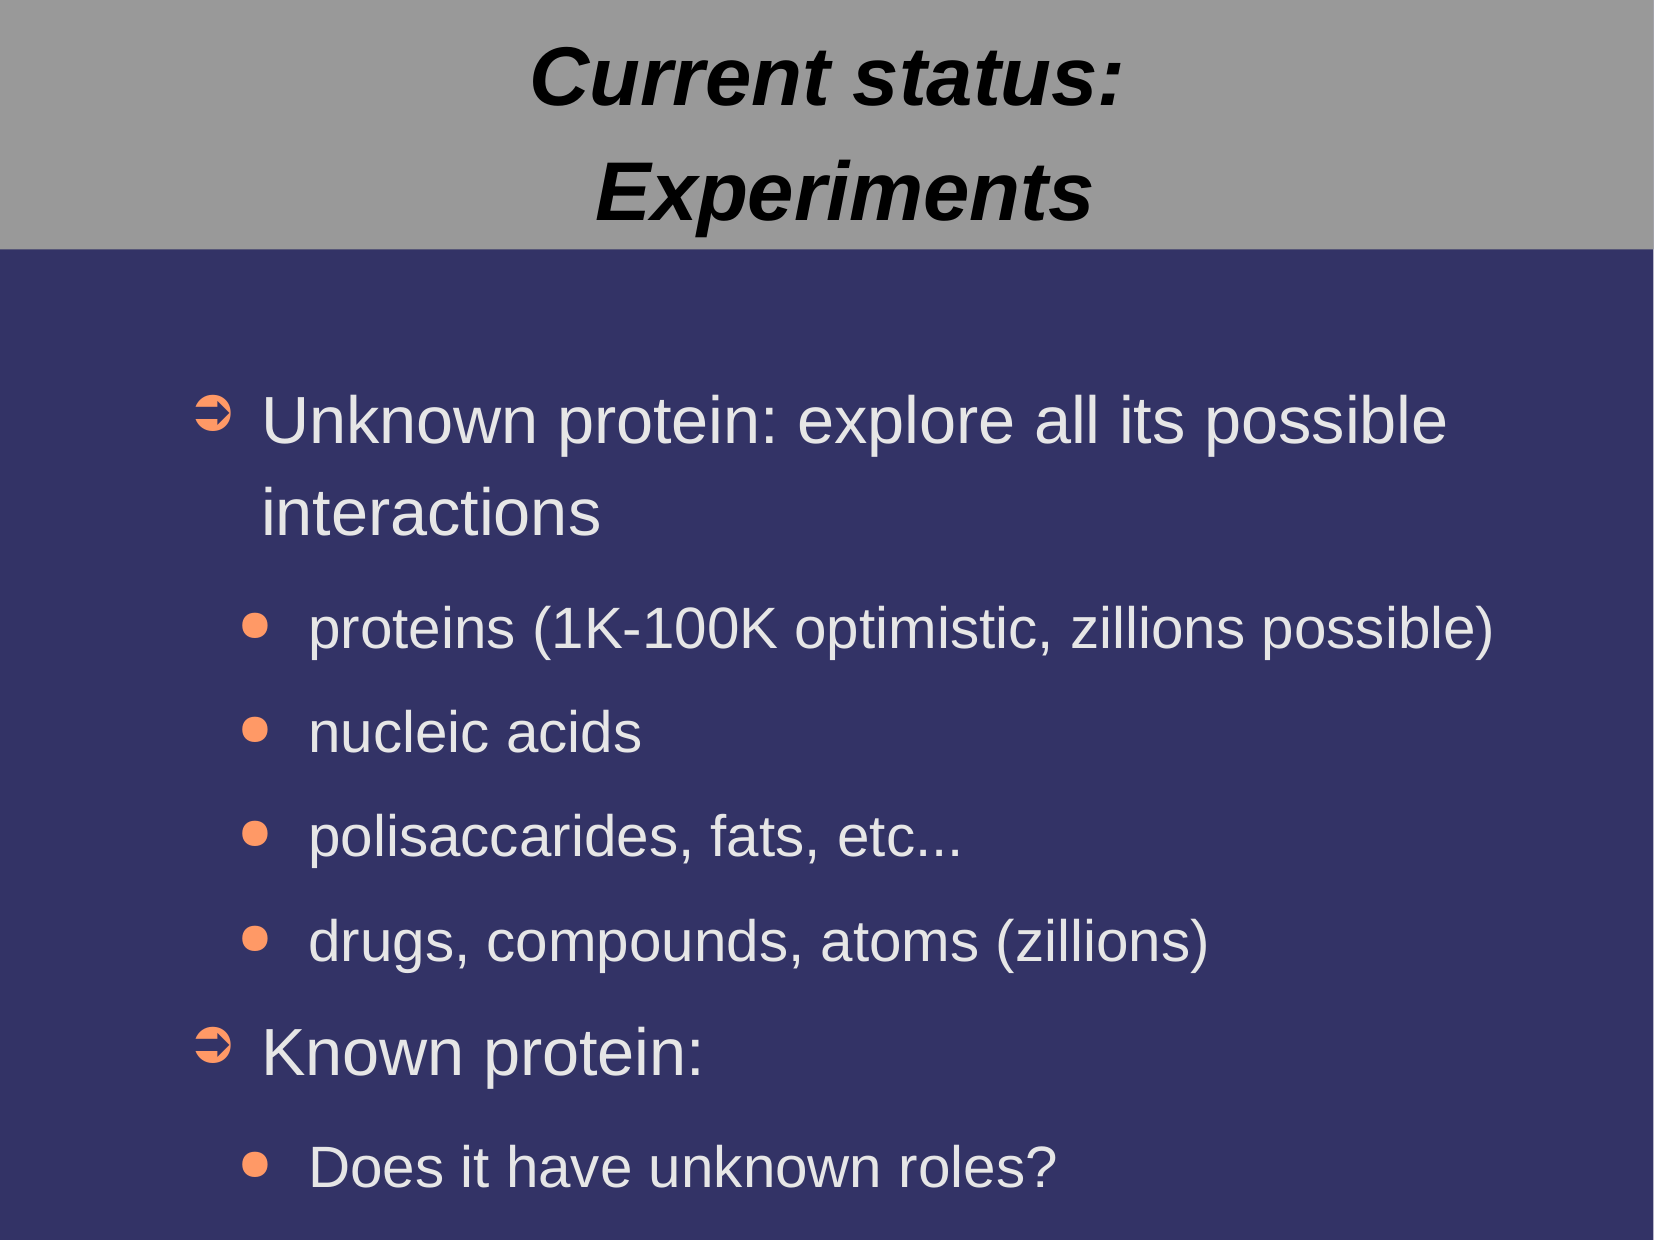

# Current status: Experiments
Unknown protein: explore all its possible interactions
proteins (1K-100K optimistic, zillions possible)
nucleic acids
polisaccarides, fats, etc...
drugs, compounds, atoms (zillions)
Known protein:
Does it have unknown roles?